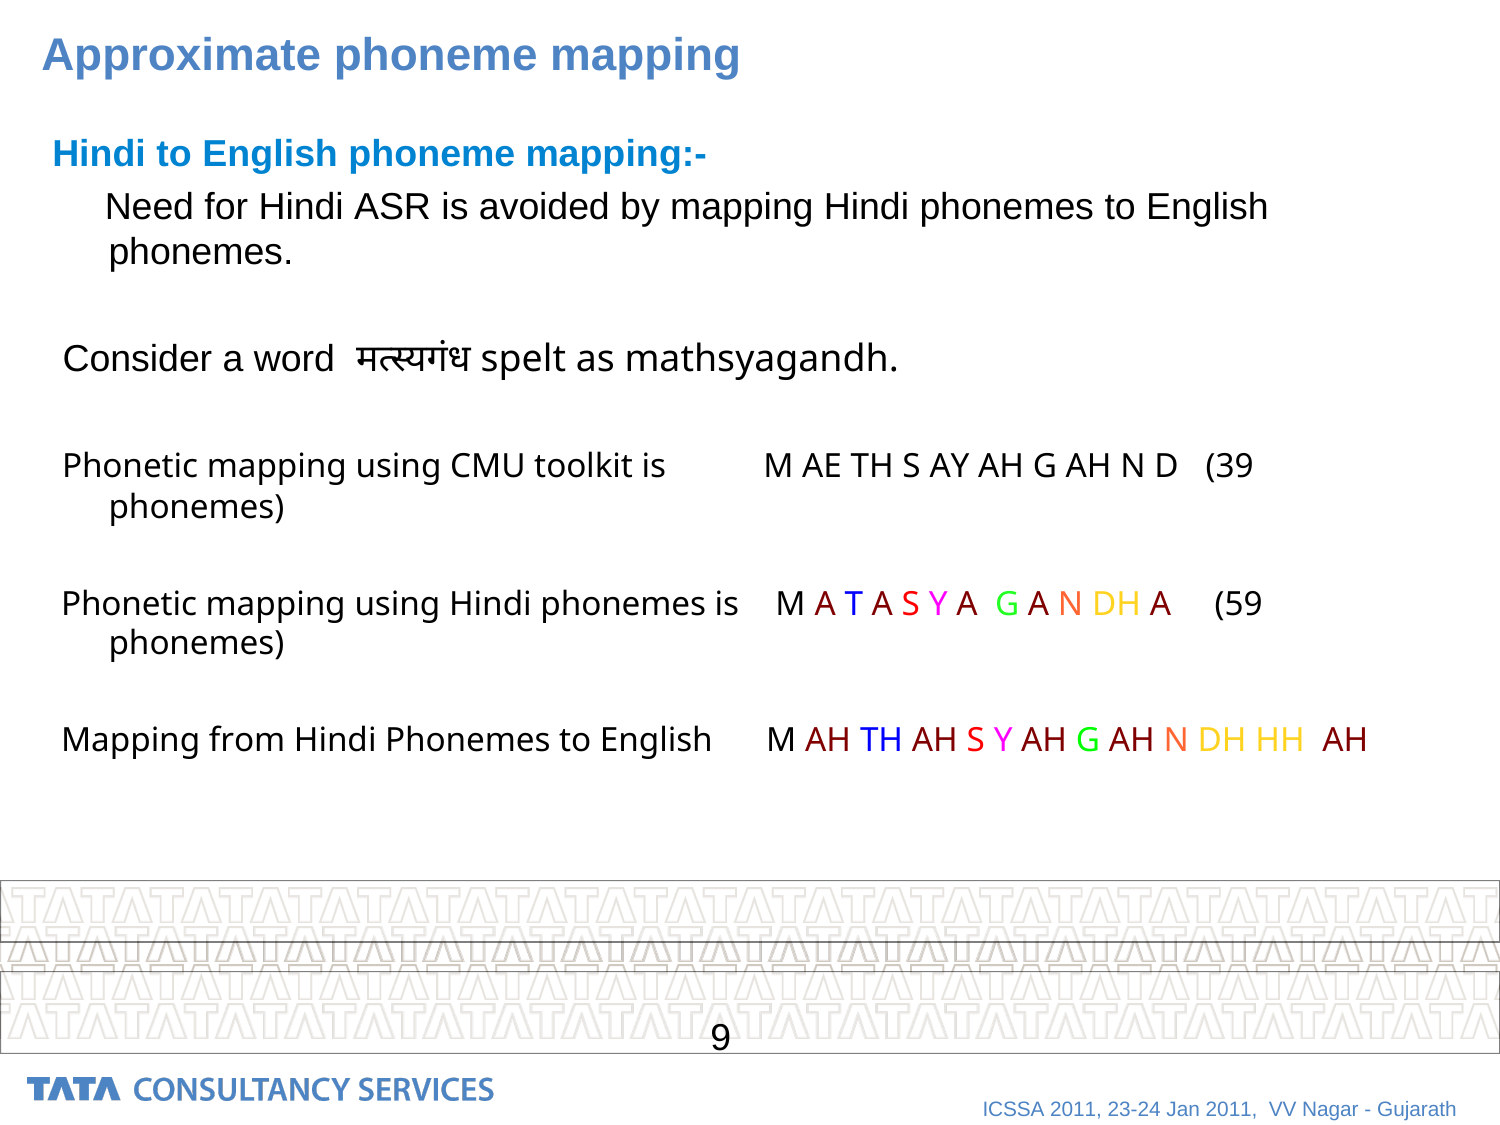

# Approximate phoneme mapping
Hindi to English phoneme mapping:-
 Need for Hindi ASR is avoided by mapping Hindi phonemes to English phonemes.
 Consider a word मत्स्यगंध spelt as mathsyagandh.
 Phonetic mapping using CMU toolkit is M AE TH S AY AH G AH N D (39 phonemes)
 Phonetic mapping using Hindi phonemes is M A T A S Y A G A N DH A (59 phonemes)
 Mapping from Hindi Phonemes to English M AH TH AH S Y AH G AH N DH HH AH
9